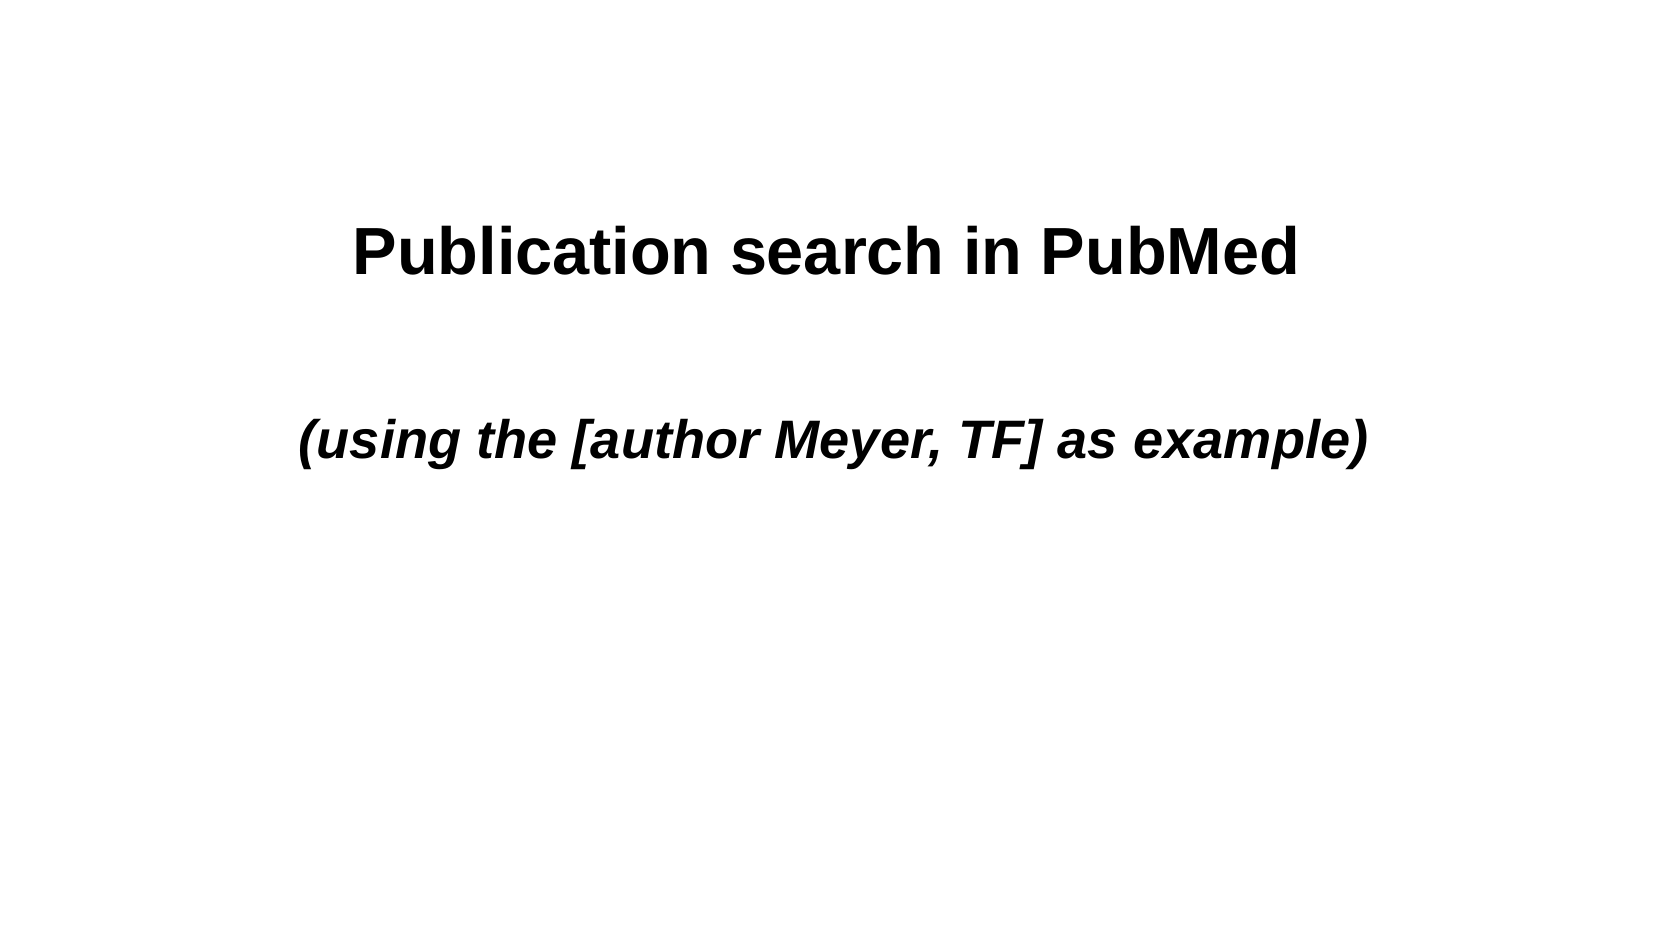

Publication search in PubMed
 (using the [author Meyer, TF] as example)